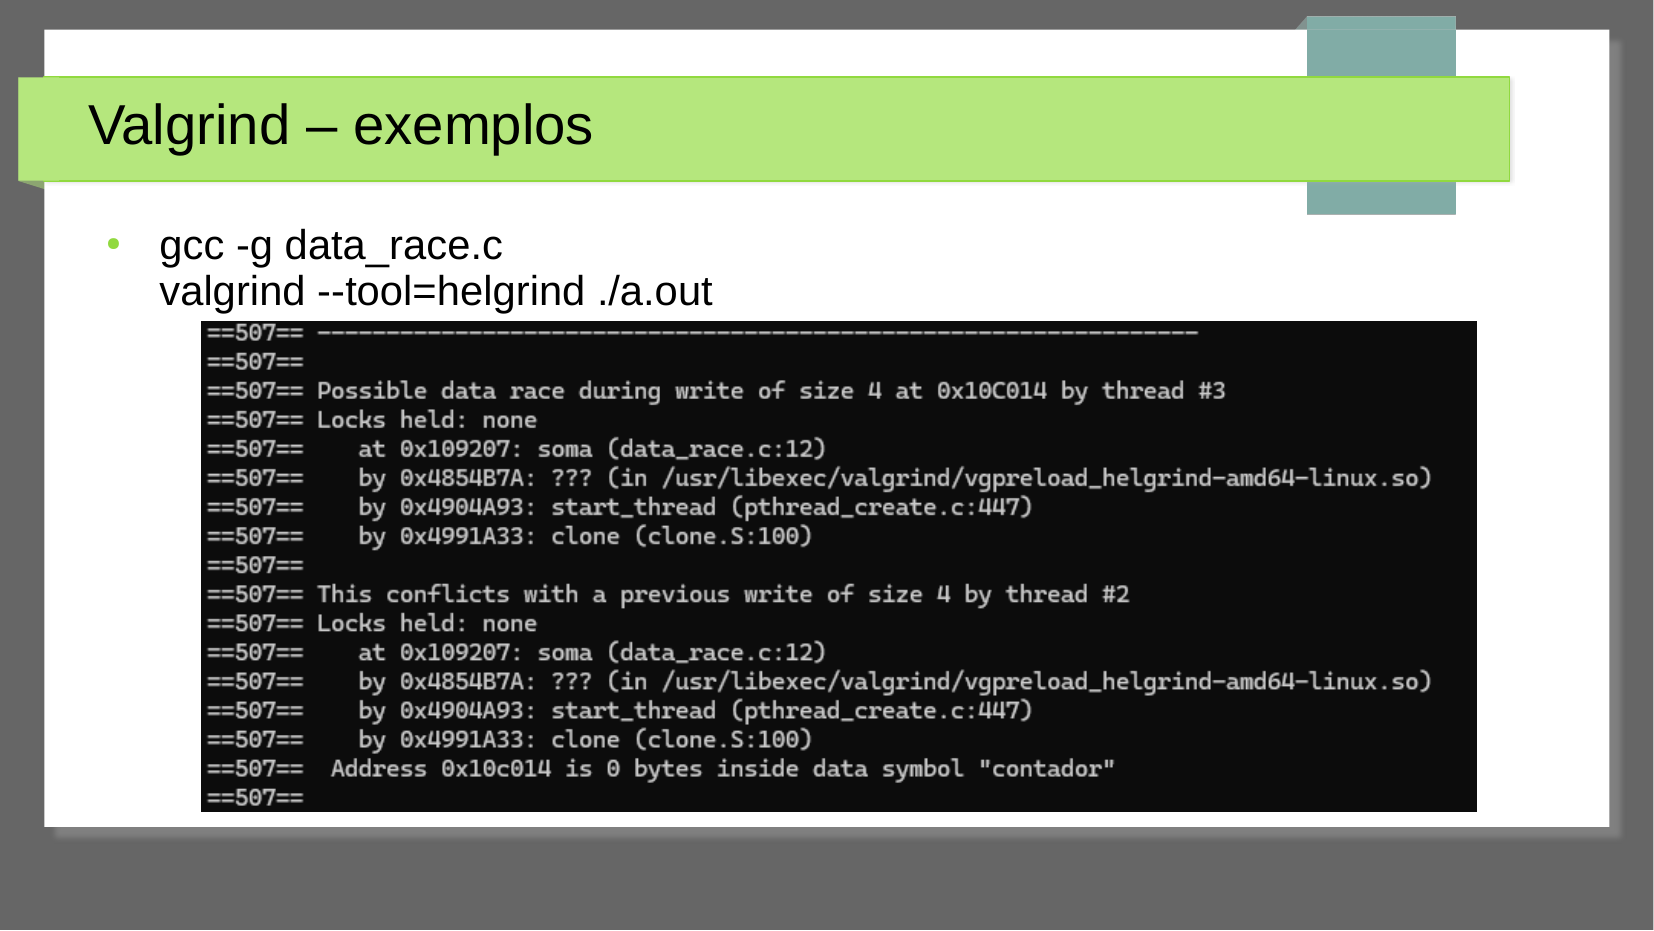

# Valgrind – exemplos
gcc -g data_race.c
valgrind --tool=helgrind ./a.out